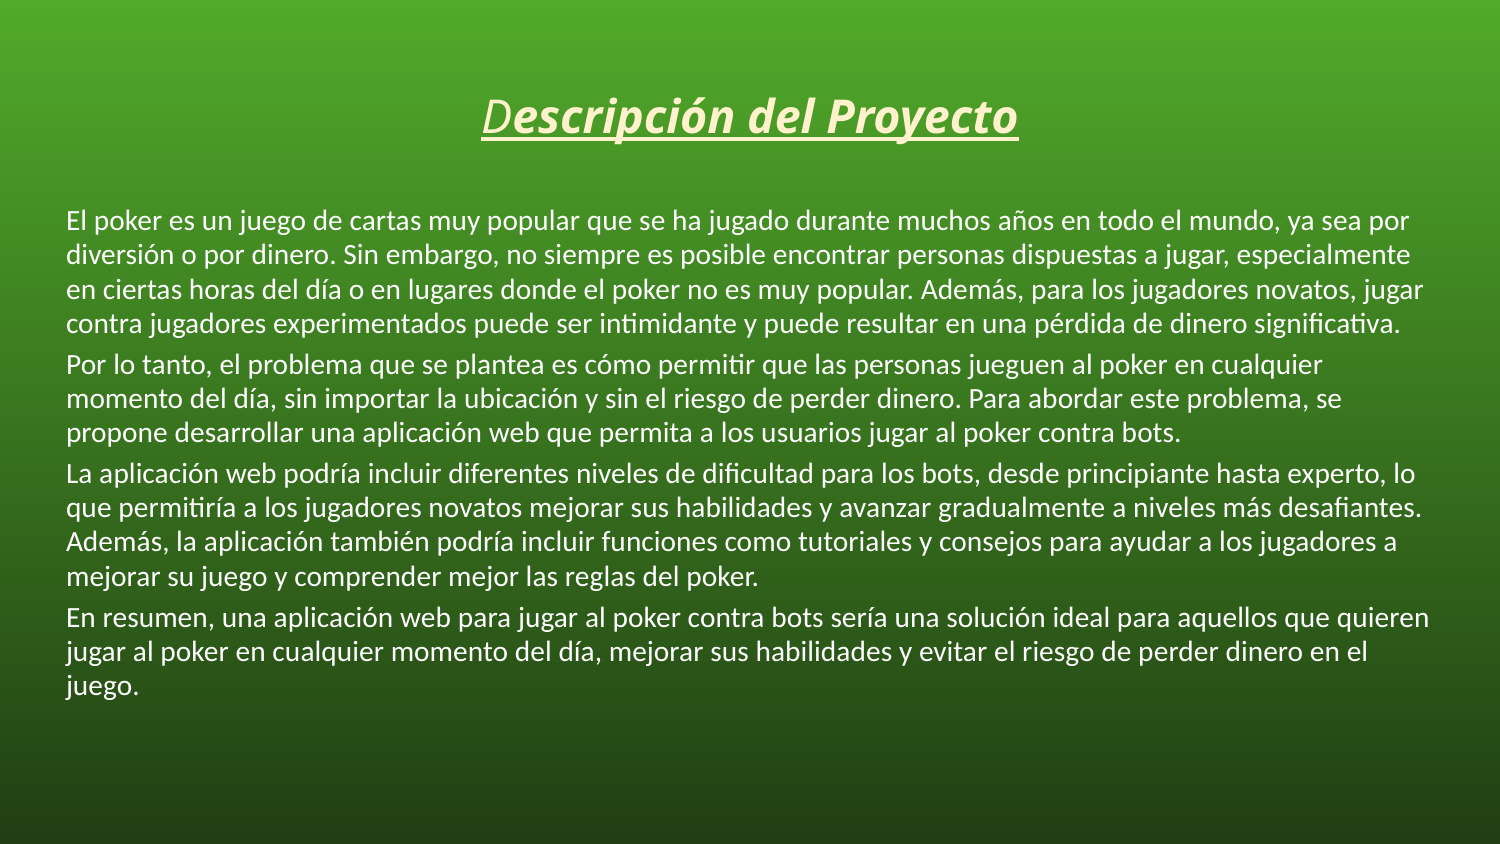

# Descripción del Proyecto
El poker es un juego de cartas muy popular que se ha jugado durante muchos años en todo el mundo, ya sea por diversión o por dinero. Sin embargo, no siempre es posible encontrar personas dispuestas a jugar, especialmente en ciertas horas del día o en lugares donde el poker no es muy popular. Además, para los jugadores novatos, jugar contra jugadores experimentados puede ser intimidante y puede resultar en una pérdida de dinero significativa.
Por lo tanto, el problema que se plantea es cómo permitir que las personas jueguen al poker en cualquier momento del día, sin importar la ubicación y sin el riesgo de perder dinero. Para abordar este problema, se propone desarrollar una aplicación web que permita a los usuarios jugar al poker contra bots.
La aplicación web podría incluir diferentes niveles de dificultad para los bots, desde principiante hasta experto, lo que permitiría a los jugadores novatos mejorar sus habilidades y avanzar gradualmente a niveles más desafiantes. Además, la aplicación también podría incluir funciones como tutoriales y consejos para ayudar a los jugadores a mejorar su juego y comprender mejor las reglas del poker.
En resumen, una aplicación web para jugar al poker contra bots sería una solución ideal para aquellos que quieren jugar al poker en cualquier momento del día, mejorar sus habilidades y evitar el riesgo de perder dinero en el juego.